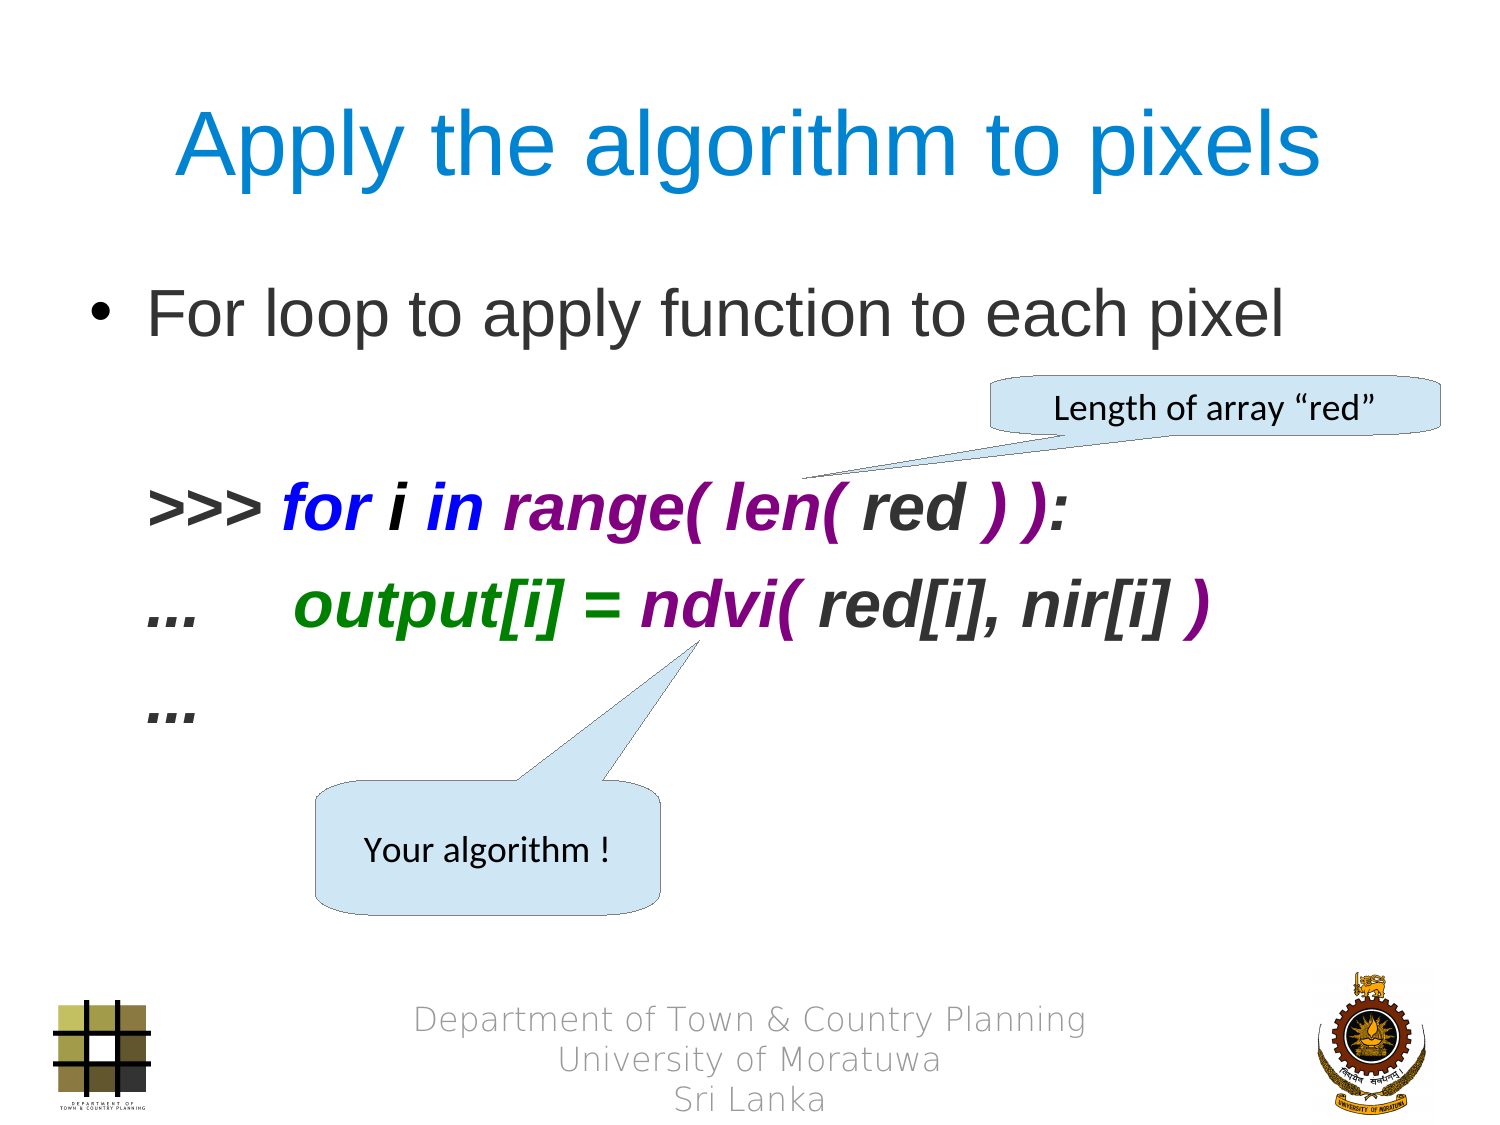

# Apply the algorithm to pixels
For loop to apply function to each pixel
>>> for i in range( len( red ) ):
... output[i] = ndvi( red[i], nir[i] )
...
Length of array “red”
Your algorithm !